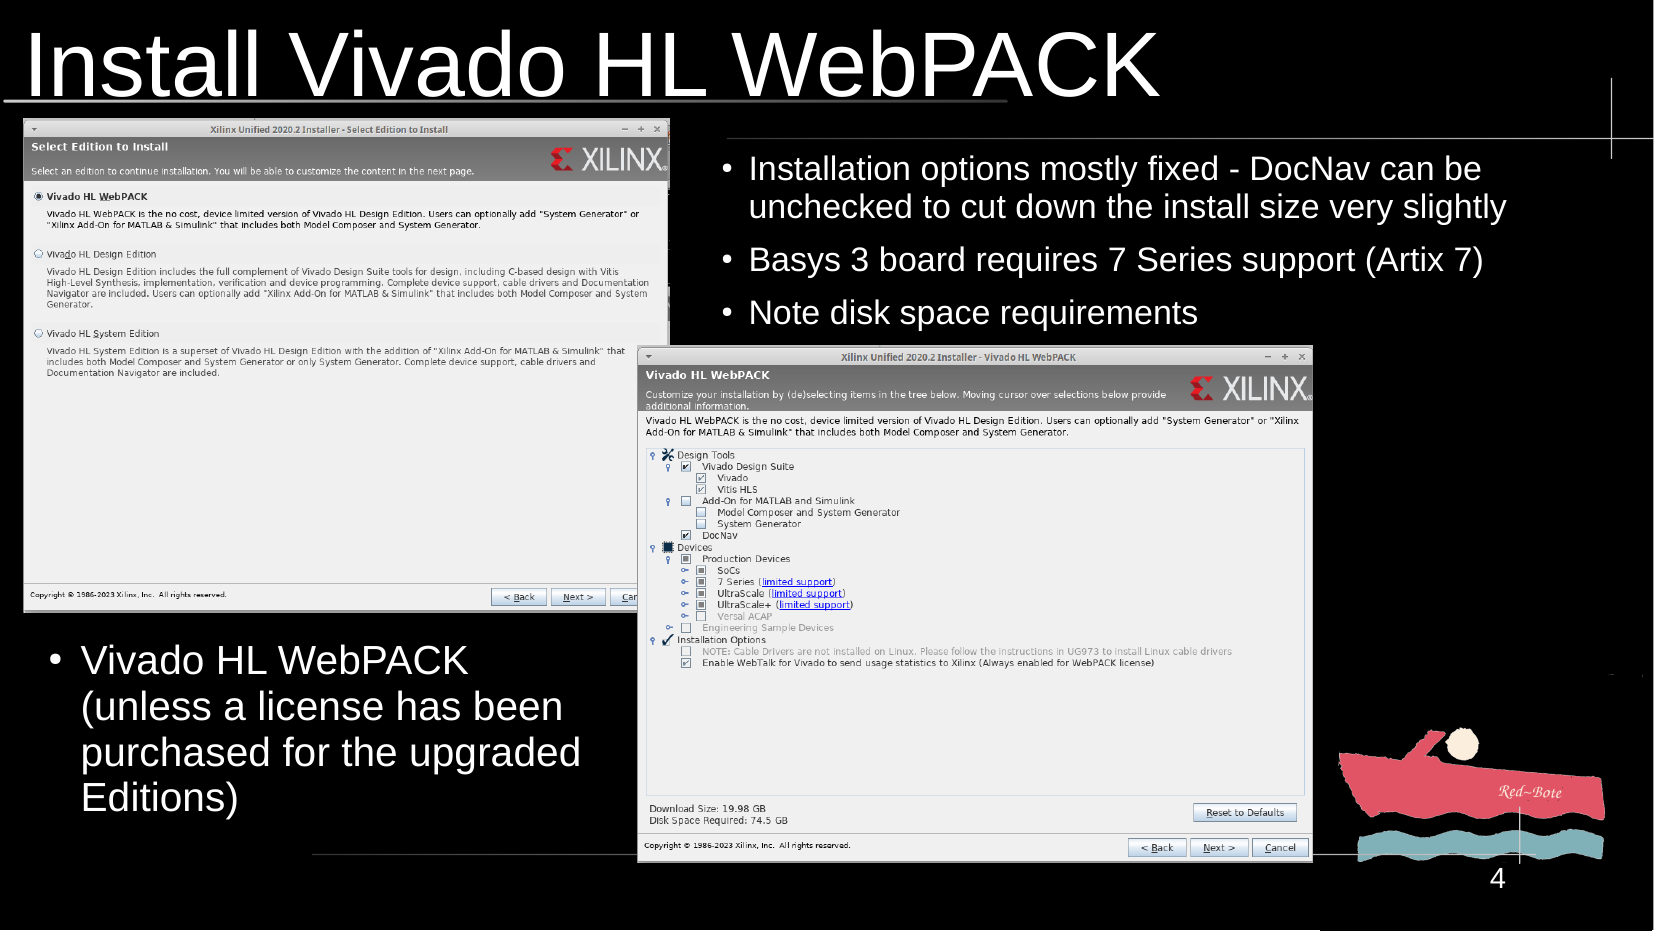

Install Vivado HL WebPACK
# Installation options mostly fixed - DocNav can be unchecked to cut down the install size very slightly
Basys 3 board requires 7 Series support (Artix 7)
Note disk space requirements
Vivado HL WebPACK (unless a license has been purchased for the upgraded Editions)
4